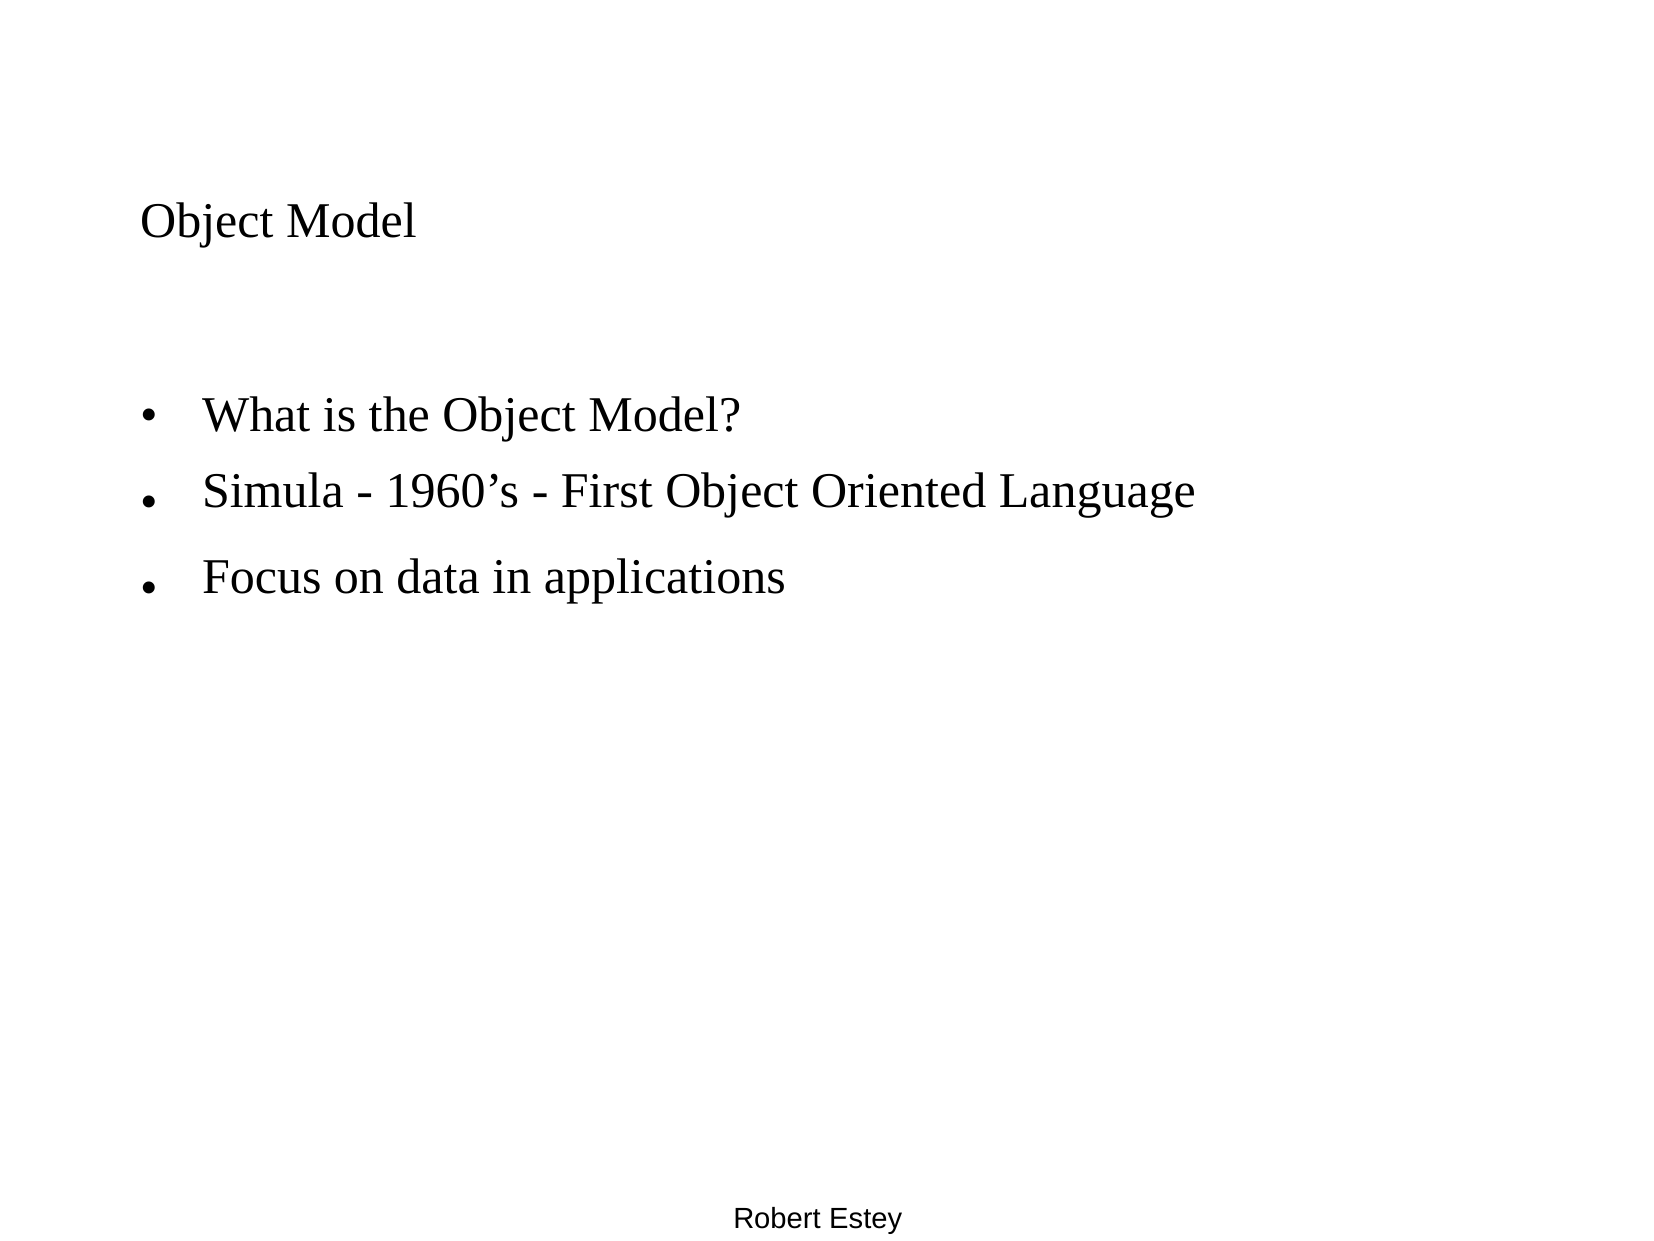

Object Model
•
What is the Object Model?
Simula - 1960’s - First Object Oriented Language
•
Focus on data in applications
•
Robert Estey
07 April 1999